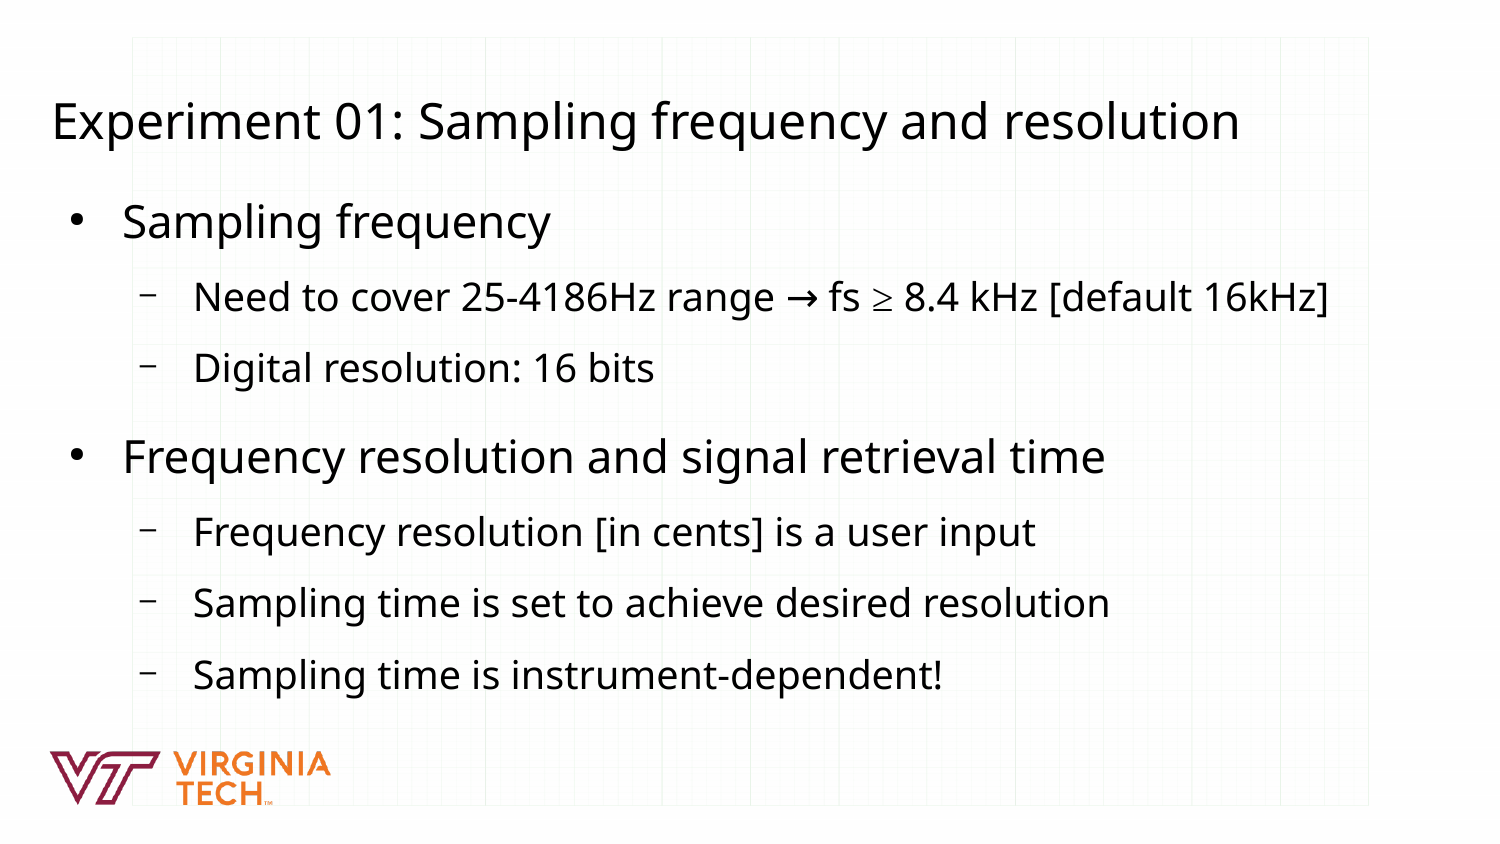

# Experiment 01: Sampling frequency and resolution
Sampling frequency
Need to cover 25-4186Hz range → fs ≥ 8.4 kHz [default 16kHz]
Digital resolution: 16 bits
Frequency resolution and signal retrieval time
Frequency resolution [in cents] is a user input
Sampling time is set to achieve desired resolution
Sampling time is instrument-dependent!